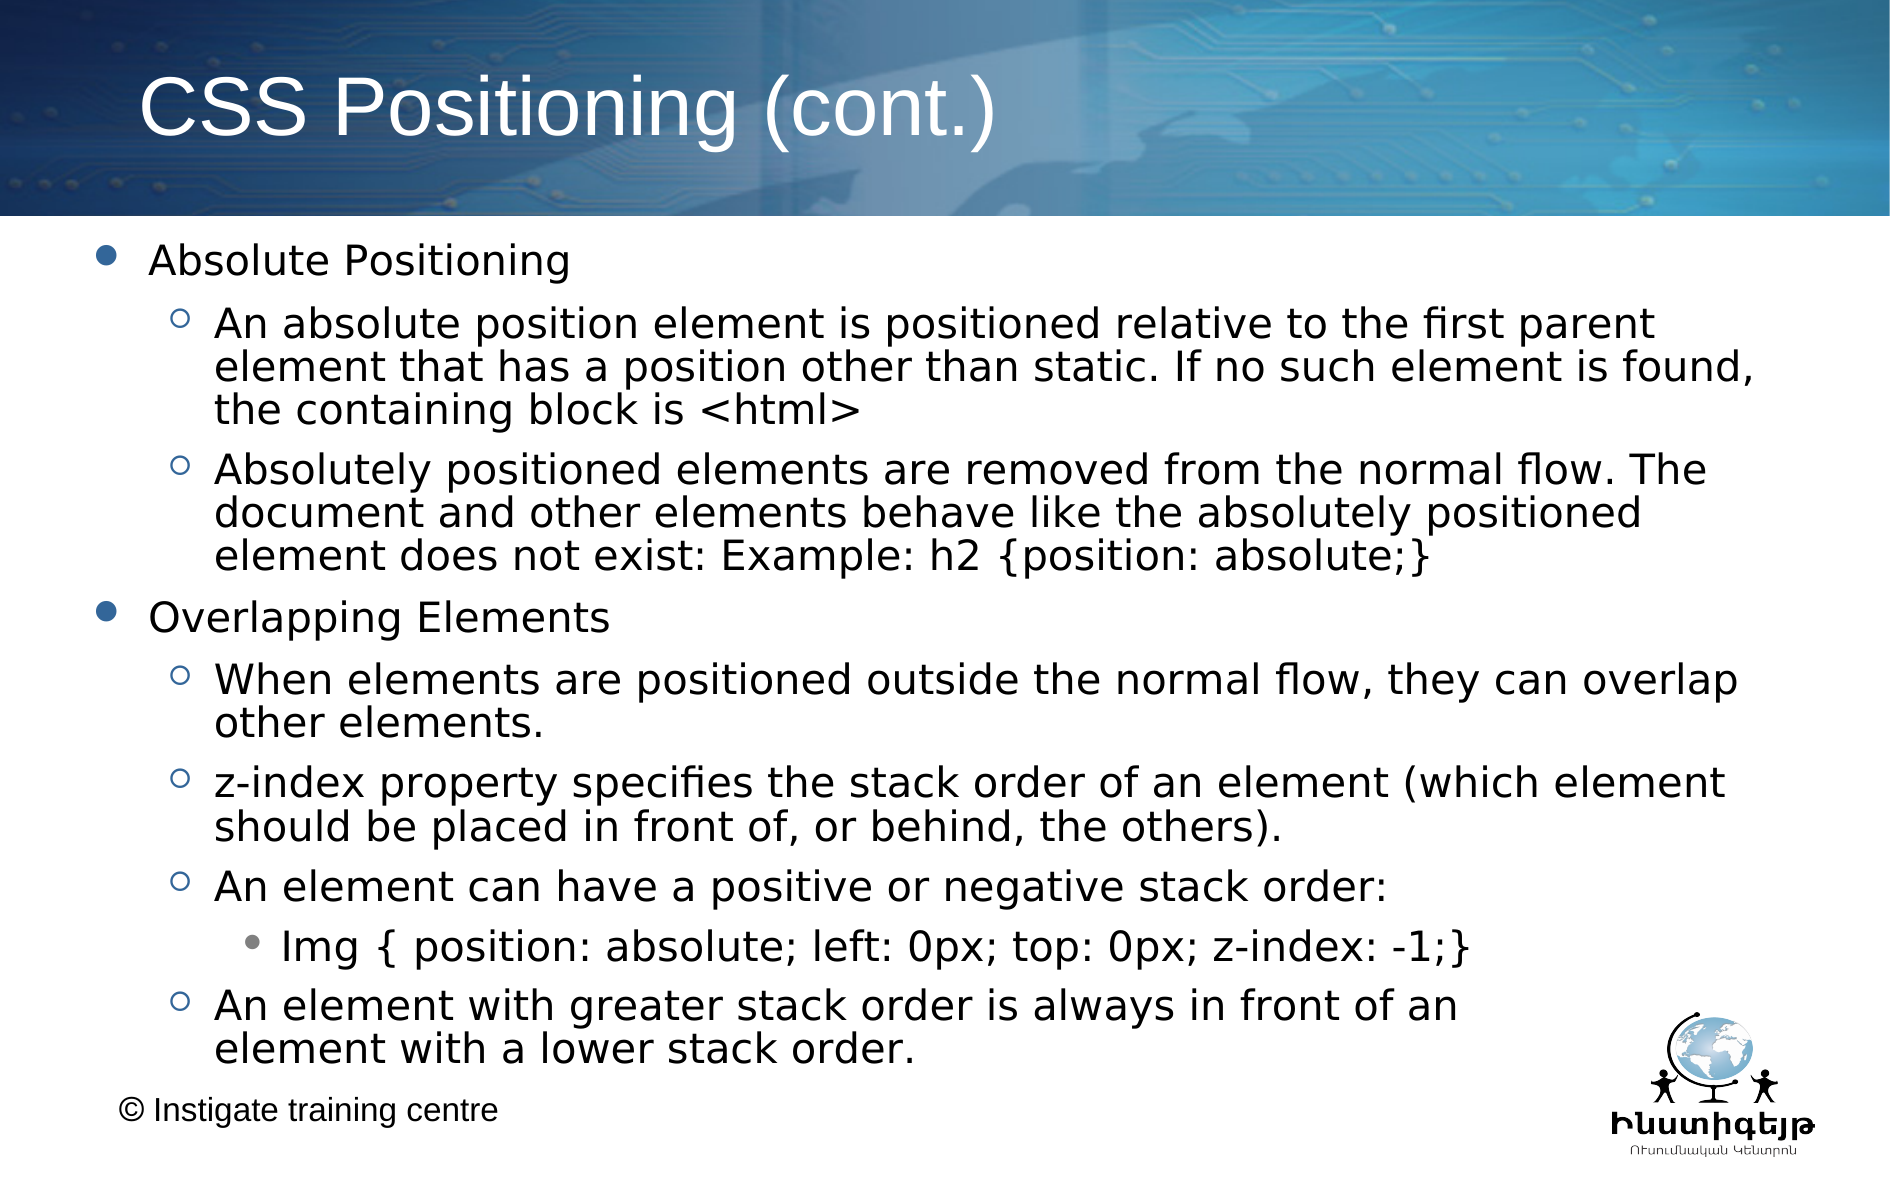

CSS Positioning (cont.)
# Absolute Positioning
An absolute position element is positioned relative to the first parent element that has a position other than static. If no such element is found, the containing block is <html>
Absolutely positioned elements are removed from the normal flow. The document and other elements behave like the absolutely positioned element does not exist: Example: h2 {position: absolute;}
Overlapping Elements
When elements are positioned outside the normal flow, they can overlap other elements.
z-index property specifies the stack order of an element (which element should be placed in front of, or behind, the others).
An element can have a positive or negative stack order:
Img { position: absolute; left: 0px; top: 0px; z-index: -1;}
An element with greater stack order is always in front of an
element with a lower stack order.